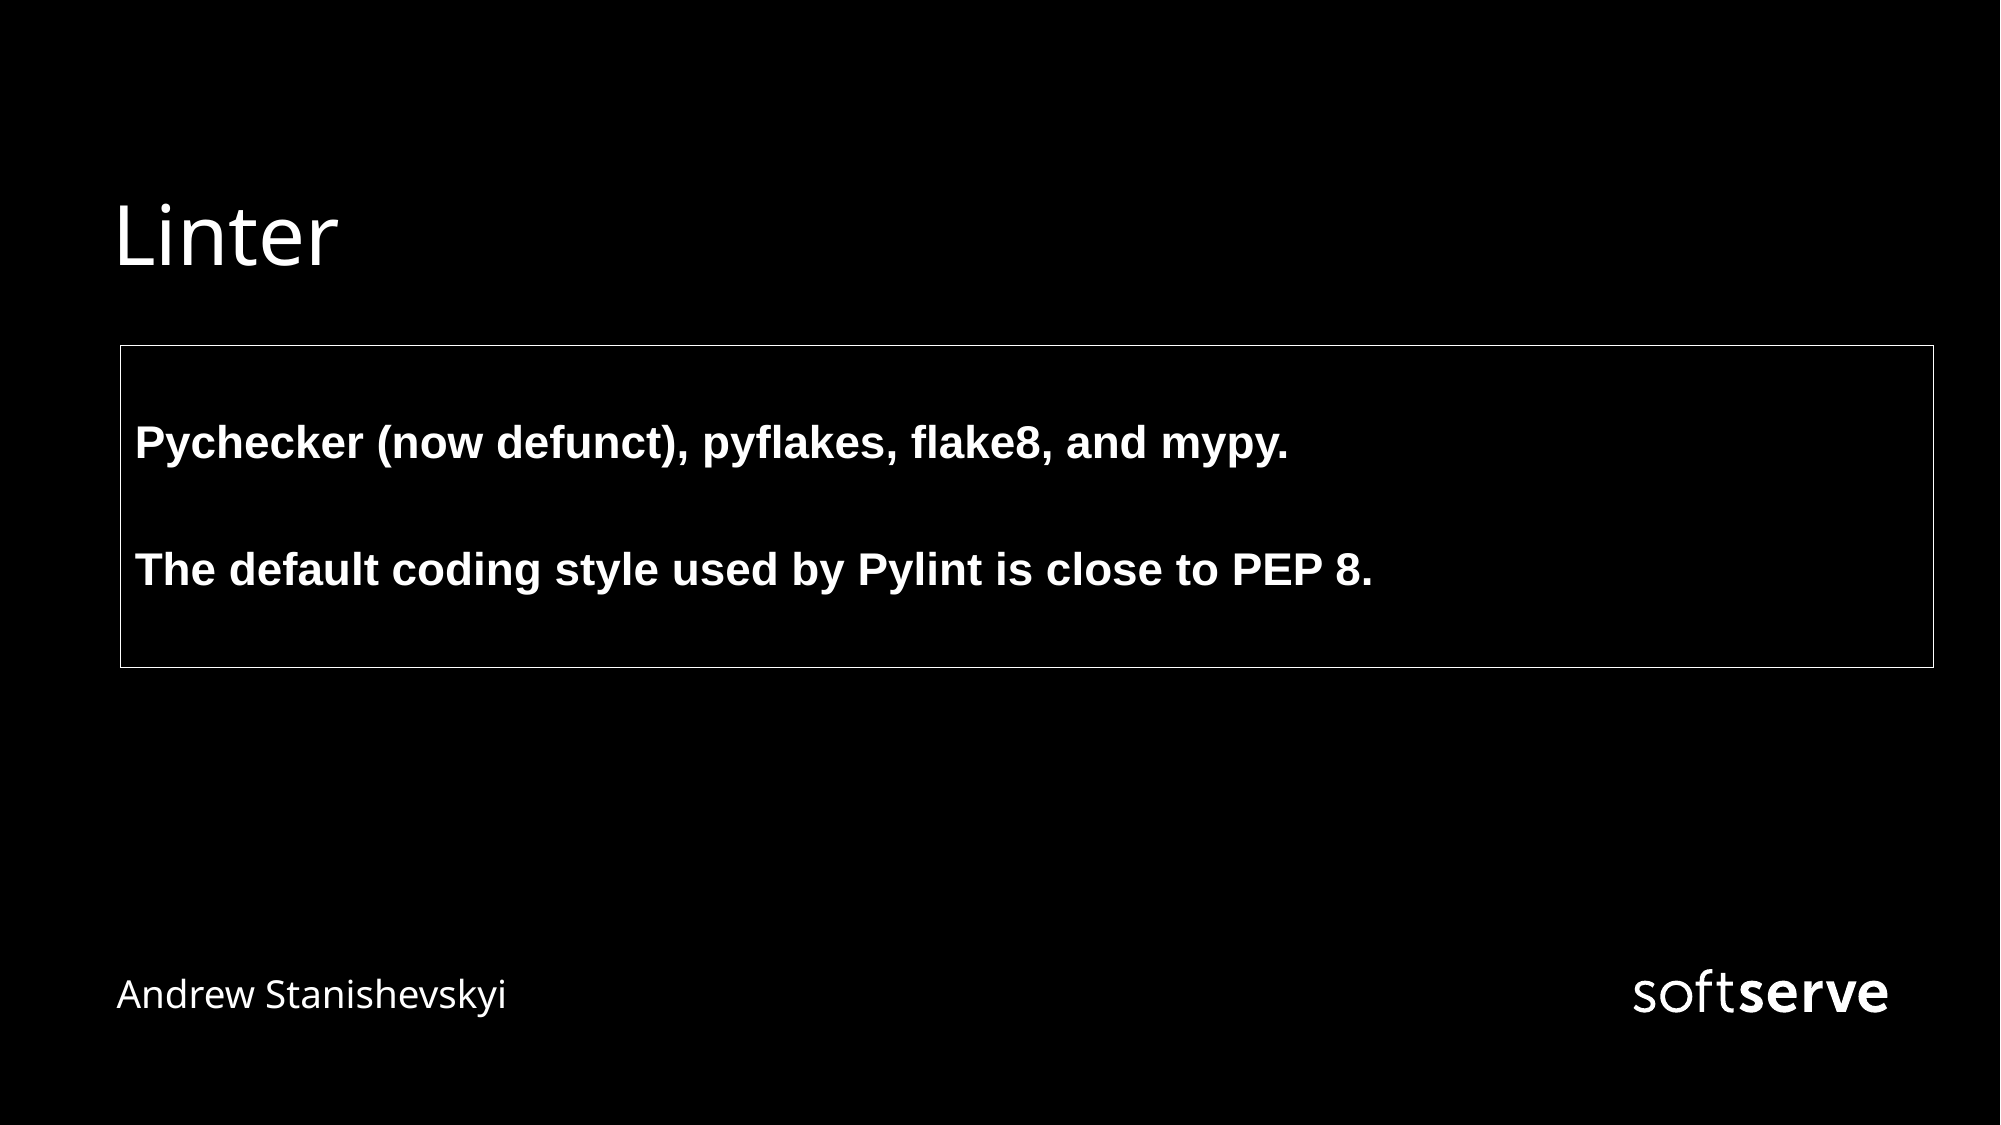

# Linter
Pychecker (now defunct), pyflakes, flake8, and mypy.
The default coding style used by Pylint is close to PEP 8.
 Andrew Stanishevskyi